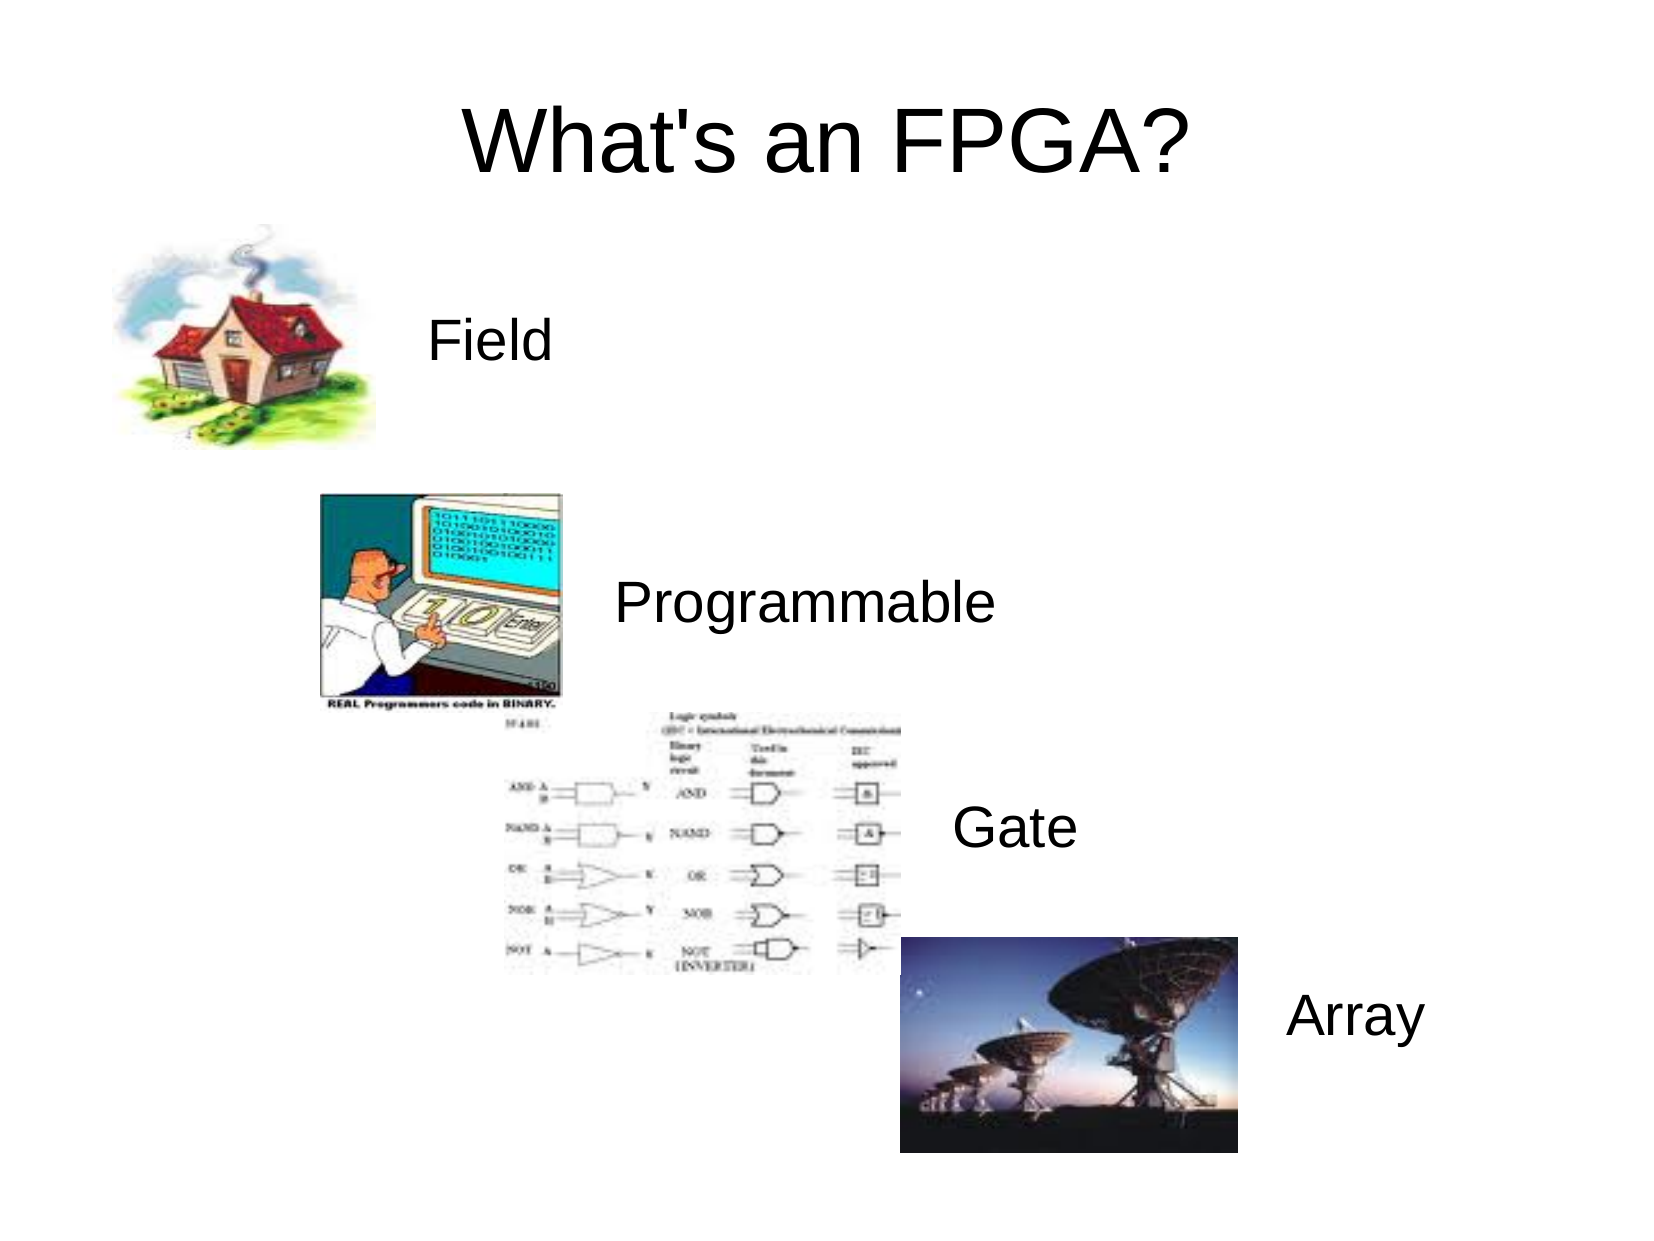

# What's an FPGA?
Field
Programmable
Gate
Array